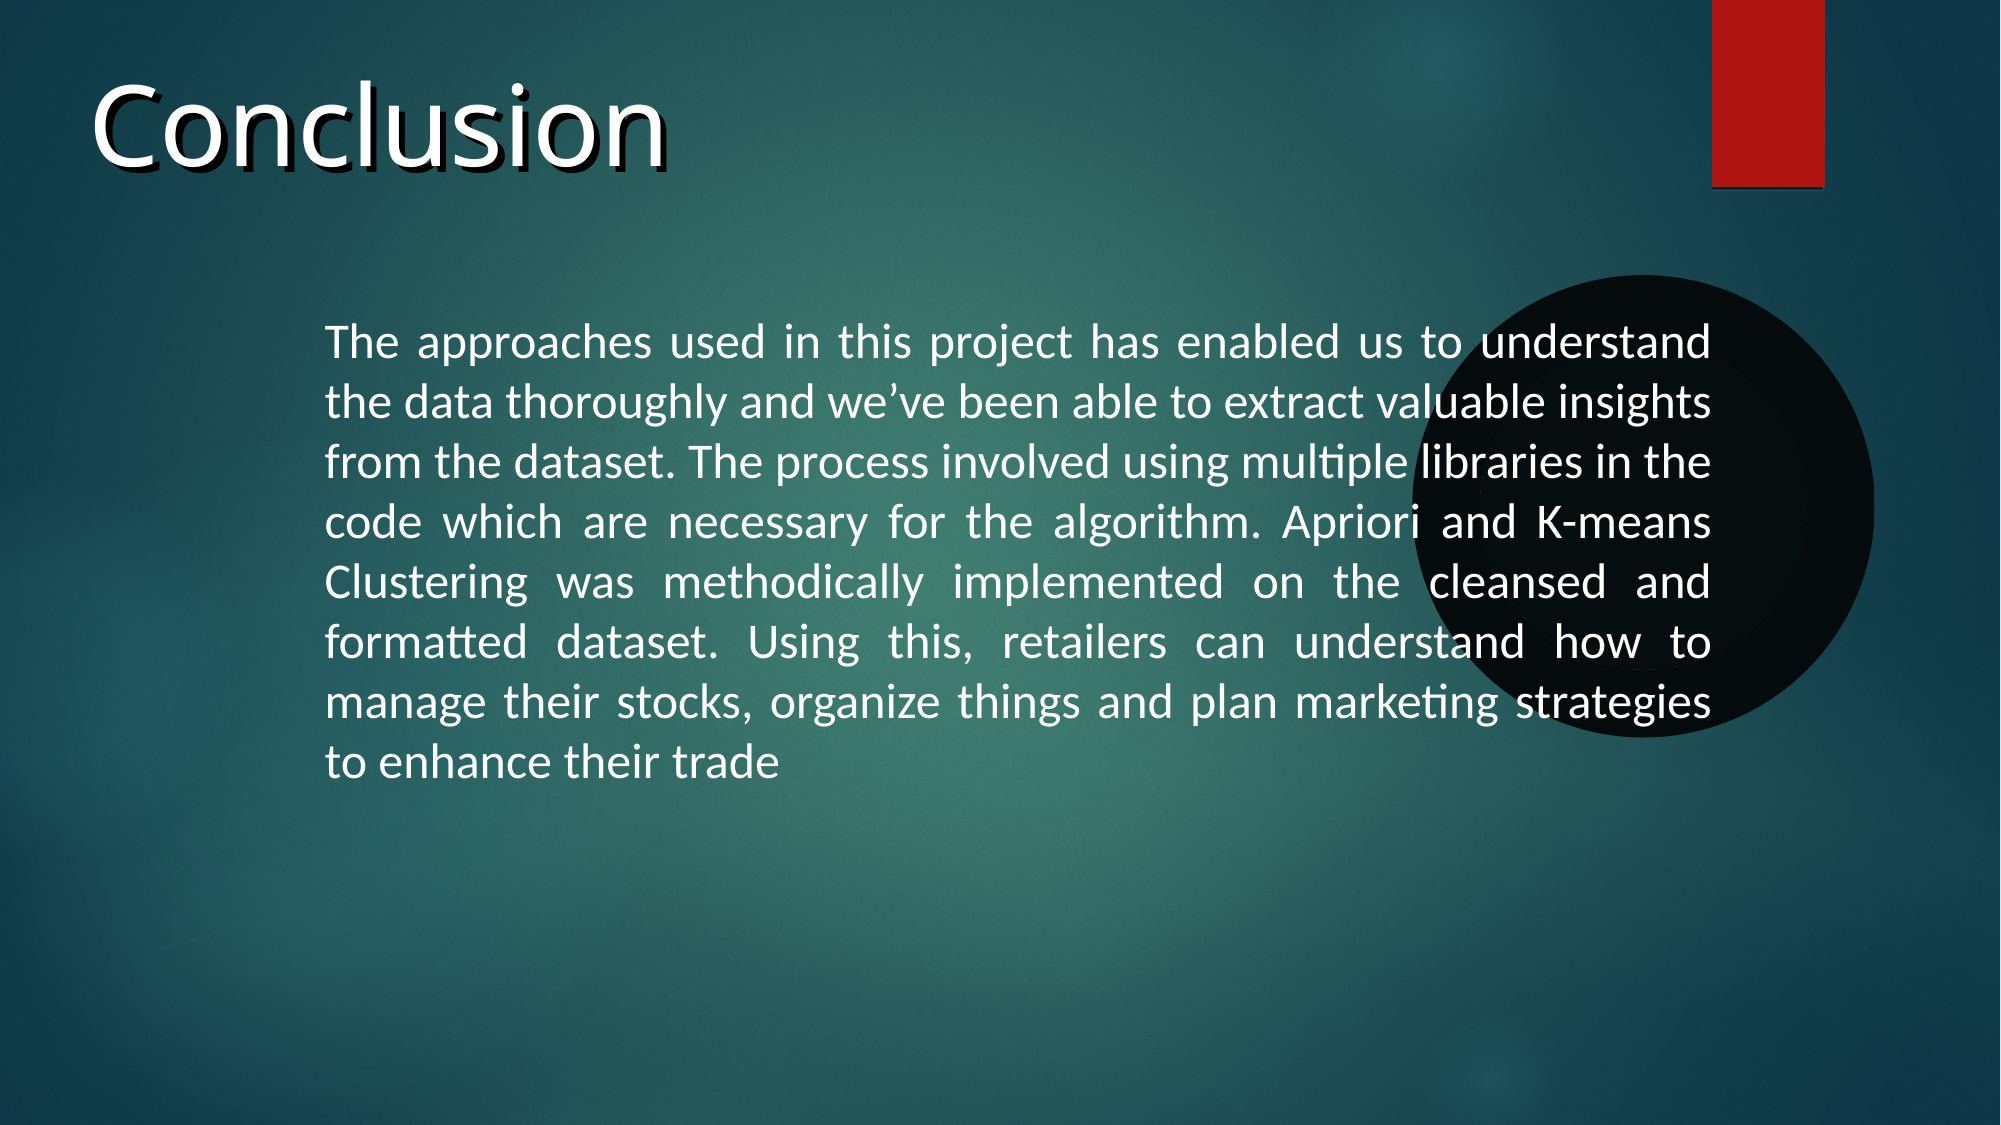

Conclusion
The approaches used in this project has enabled us to understand the data thoroughly and we’ve been able to extract valuable insights from the dataset. The process involved using multiple libraries in the code which are necessary for the algorithm. Apriori and K-means Clustering was methodically implemented on the cleansed and formatted dataset. Using this, retailers can understand how to manage their stocks, organize things and plan marketing strategies to enhance their trade